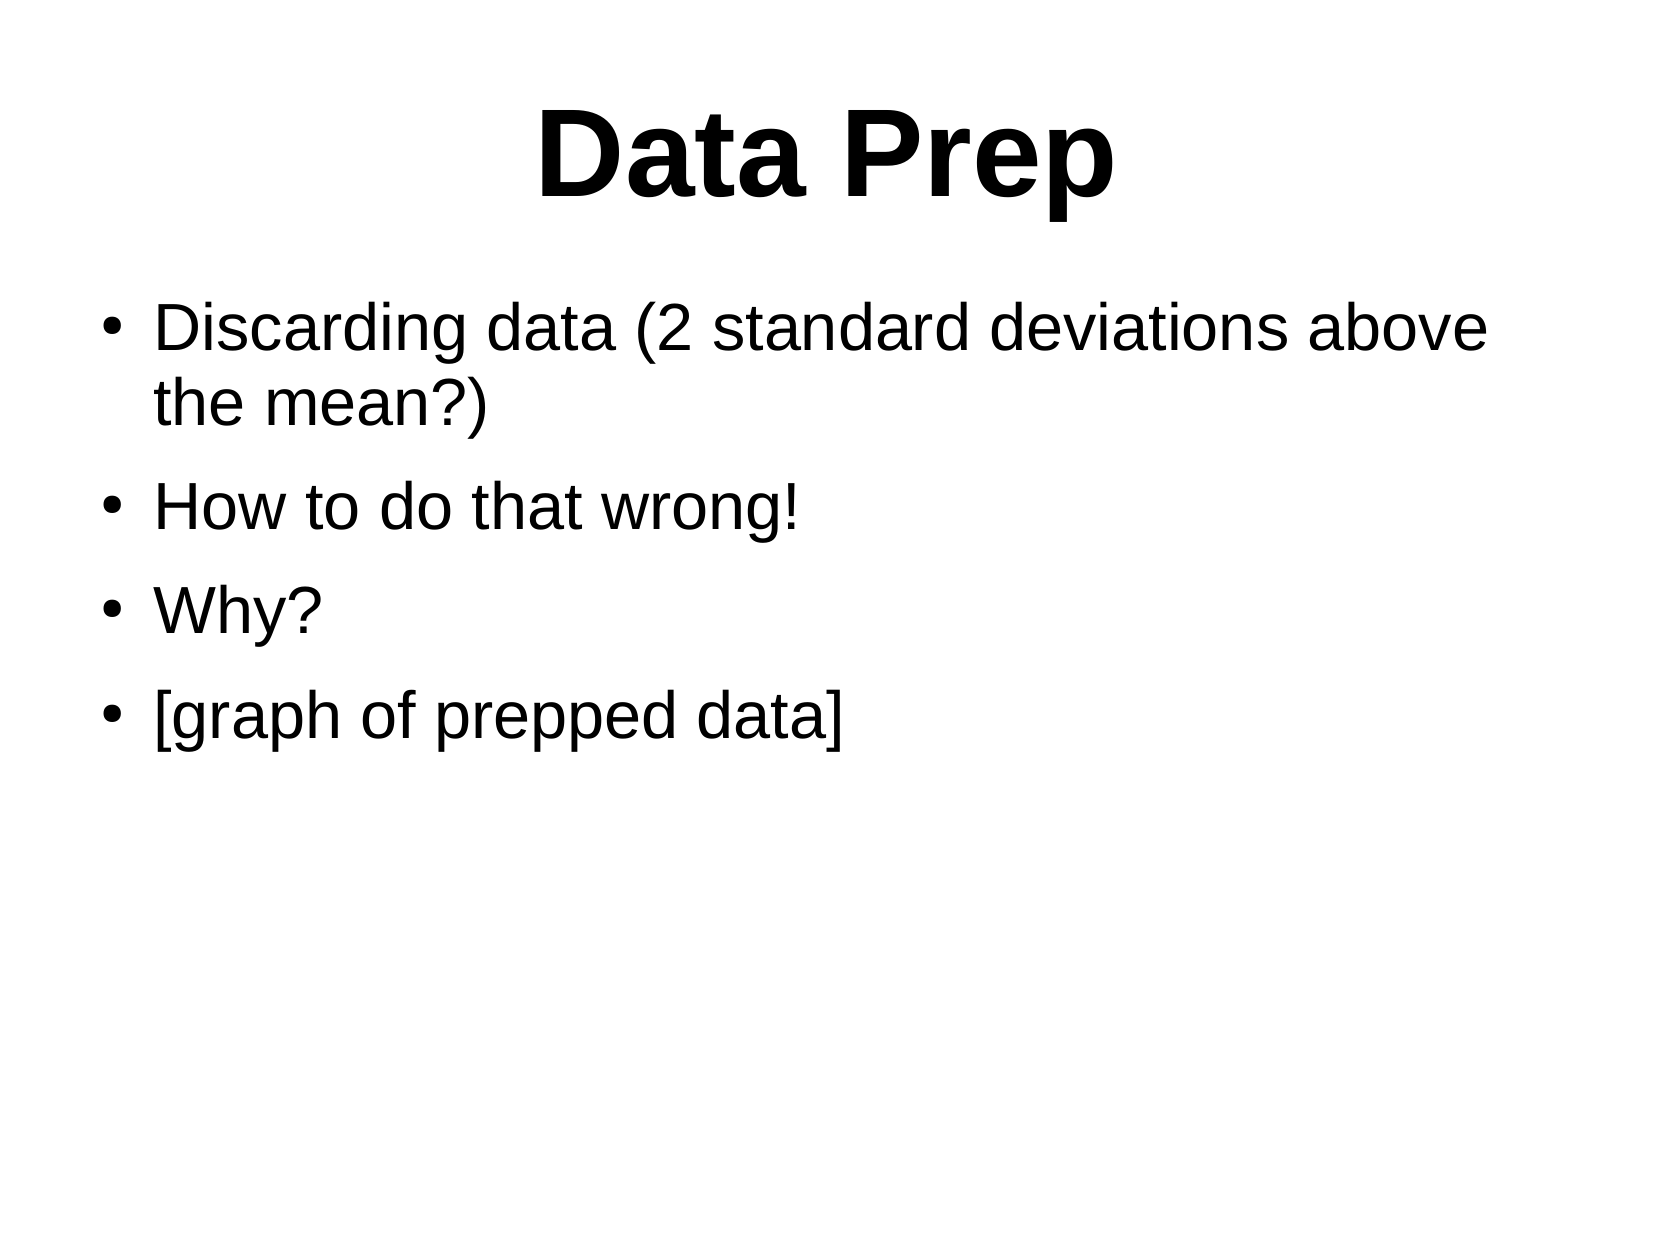

# Data Prep
Discarding data (2 standard deviations above the mean?)
How to do that wrong!
Why?
[graph of prepped data]